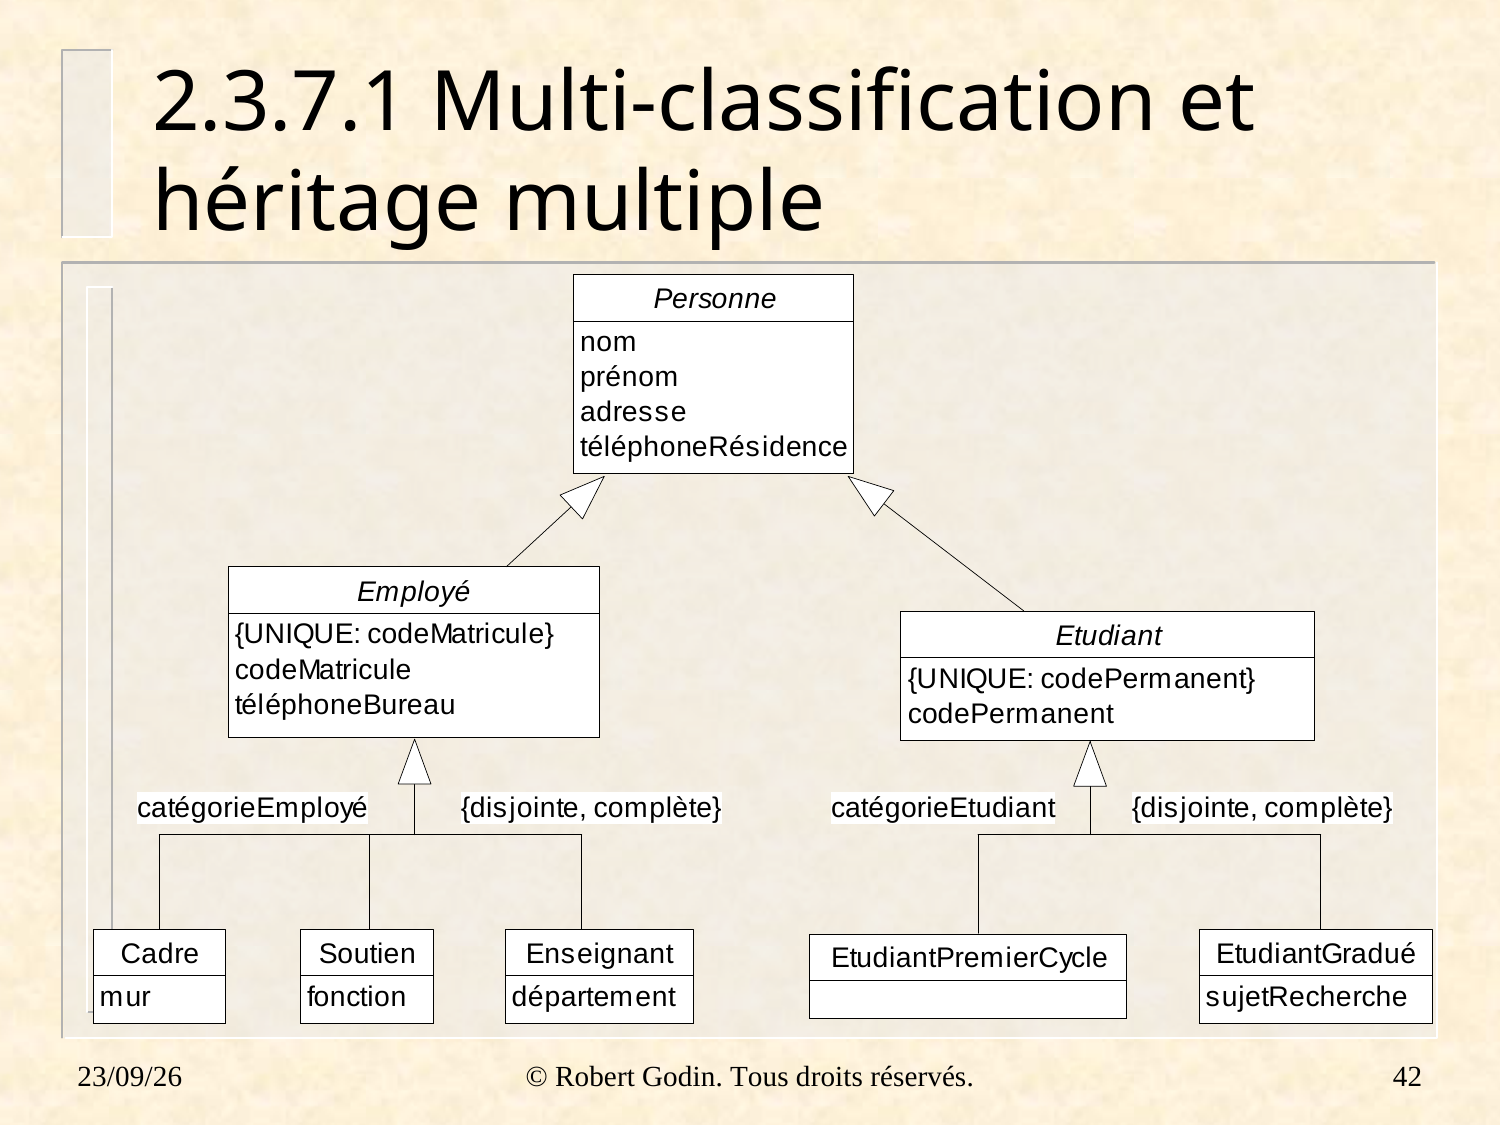

# 2.3.7.1 Multi-classification et héritage multiple
© Robert Godin. Tous droits réservés.